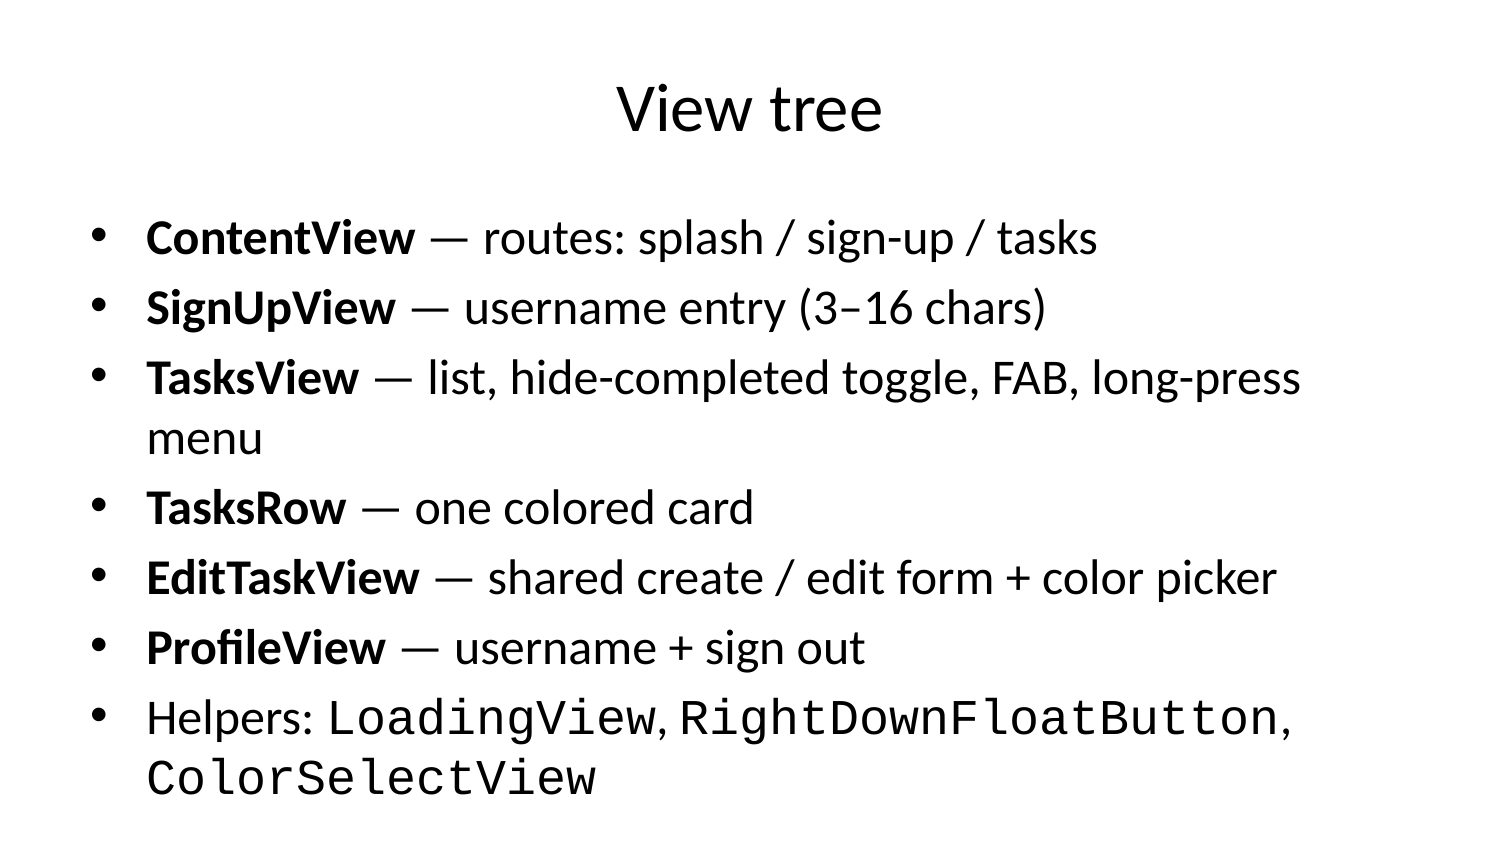

# View tree
ContentView — routes: splash / sign-up / tasks
SignUpView — username entry (3–16 chars)
TasksView — list, hide-completed toggle, FAB, long-press menu
TasksRow — one colored card
EditTaskView — shared create / edit form + color picker
ProfileView — username + sign out
Helpers: LoadingView, RightDownFloatButton, ColorSelectView